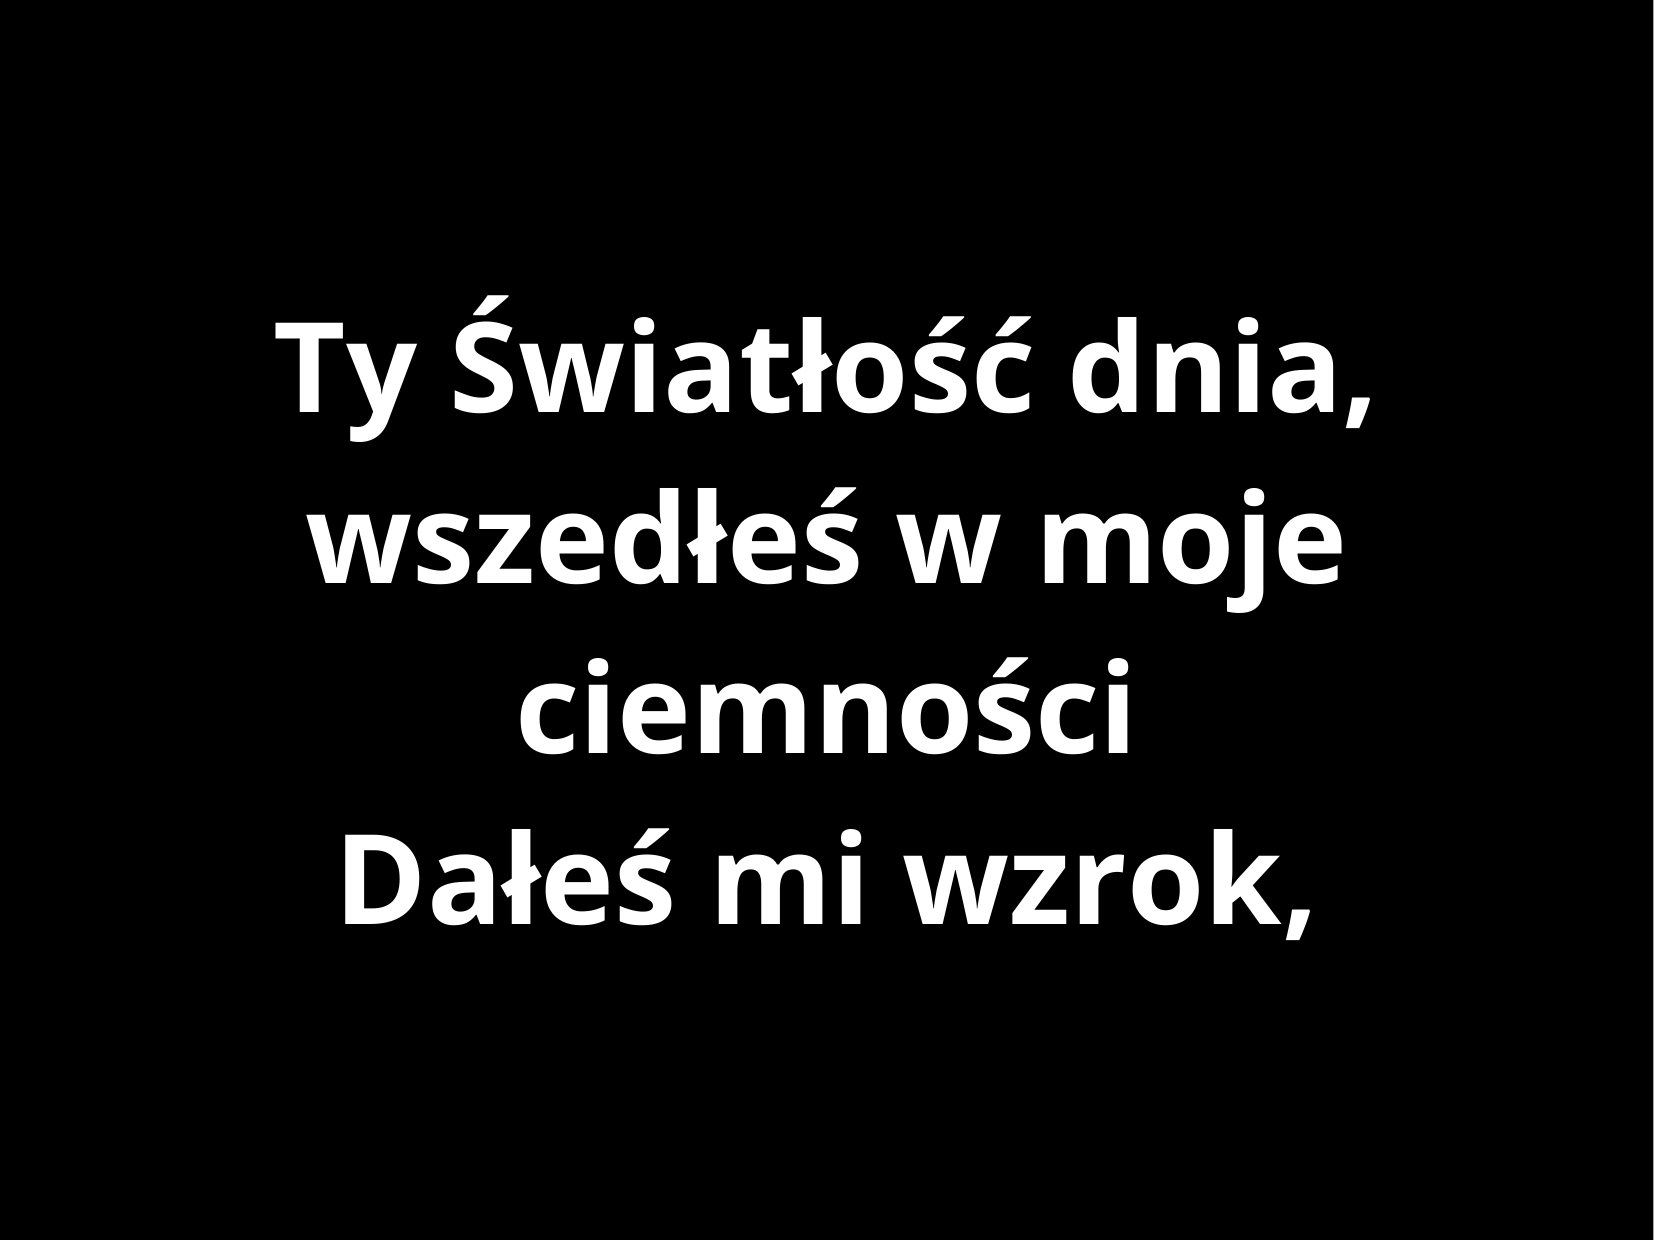

# Ty Światłość dnia, wszedłeś w moje ciemności Dałeś mi wzrok,